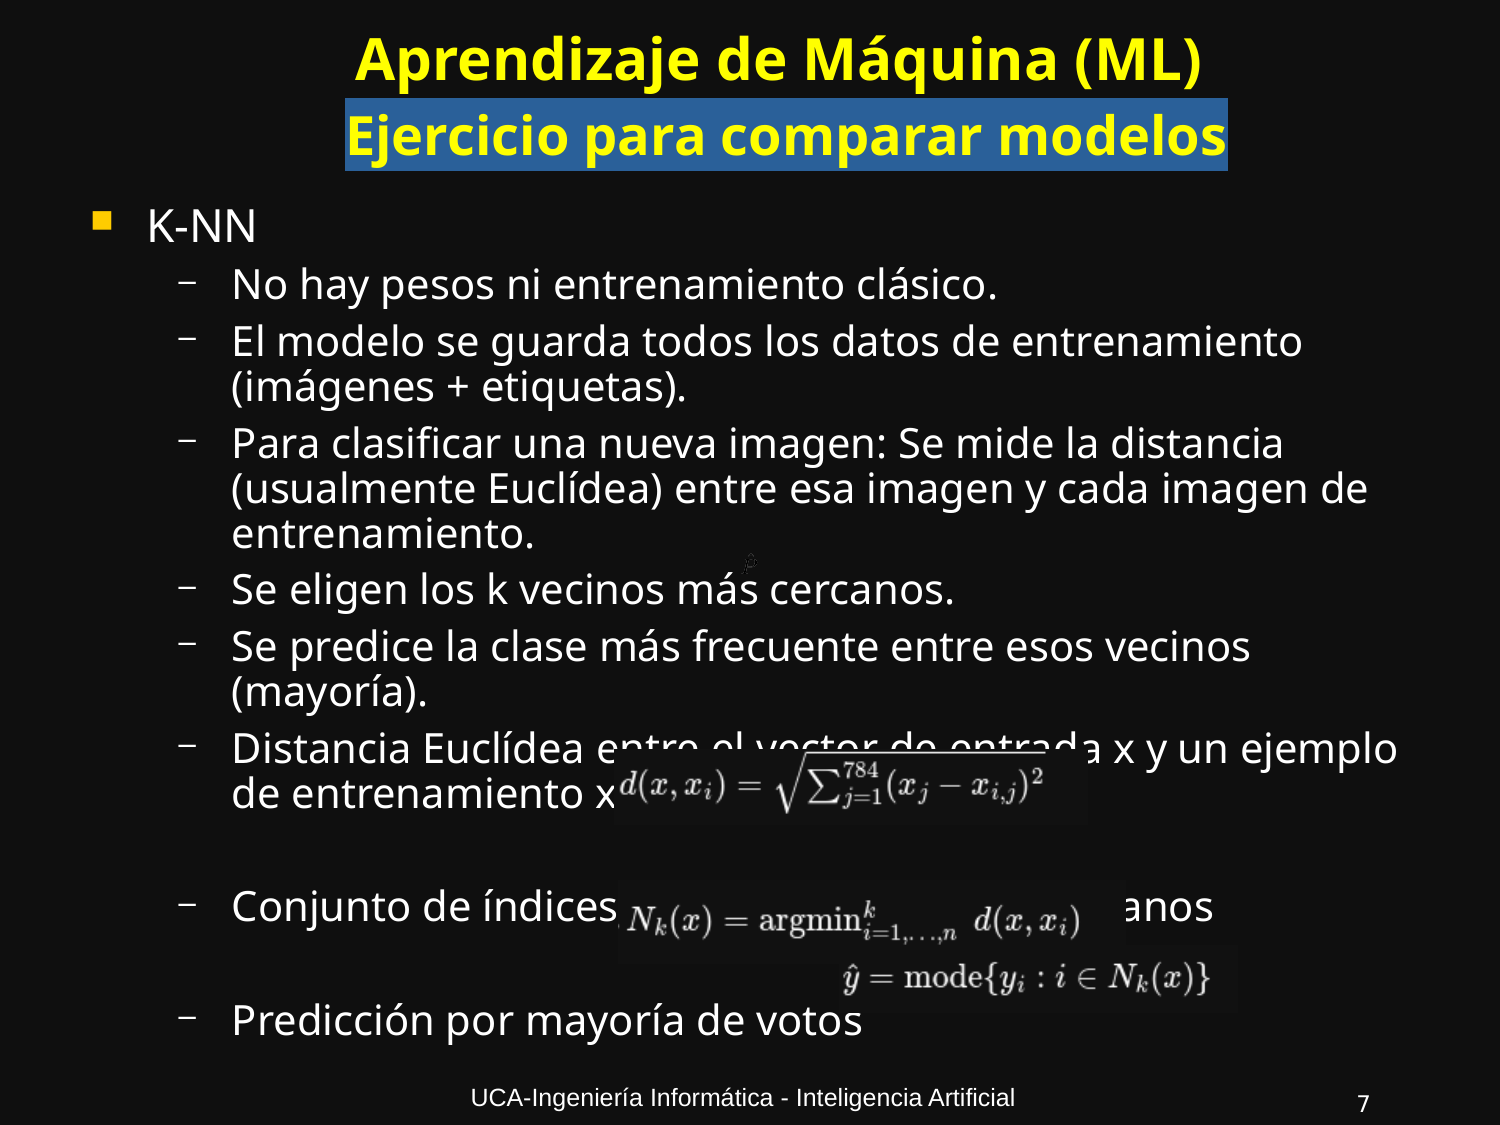

# Aprendizaje de Máquina (ML) Ejercicio para comparar modelos
K-NN
No hay pesos ni entrenamiento clásico.
El modelo se guarda todos los datos de entrenamiento (imágenes + etiquetas).
Para clasificar una nueva imagen: Se mide la distancia (usualmente Euclídea) entre esa imagen y cada imagen de entrenamiento.
Se eligen los k vecinos más cercanos.
Se predice la clase más frecuente entre esos vecinos (mayoría).
Distancia Euclídea entre el vector de entrada x y un ejemplo de entrenamiento x_i
Conjunto de índices de los k vecinos más cercanos
Predicción por mayoría de votos